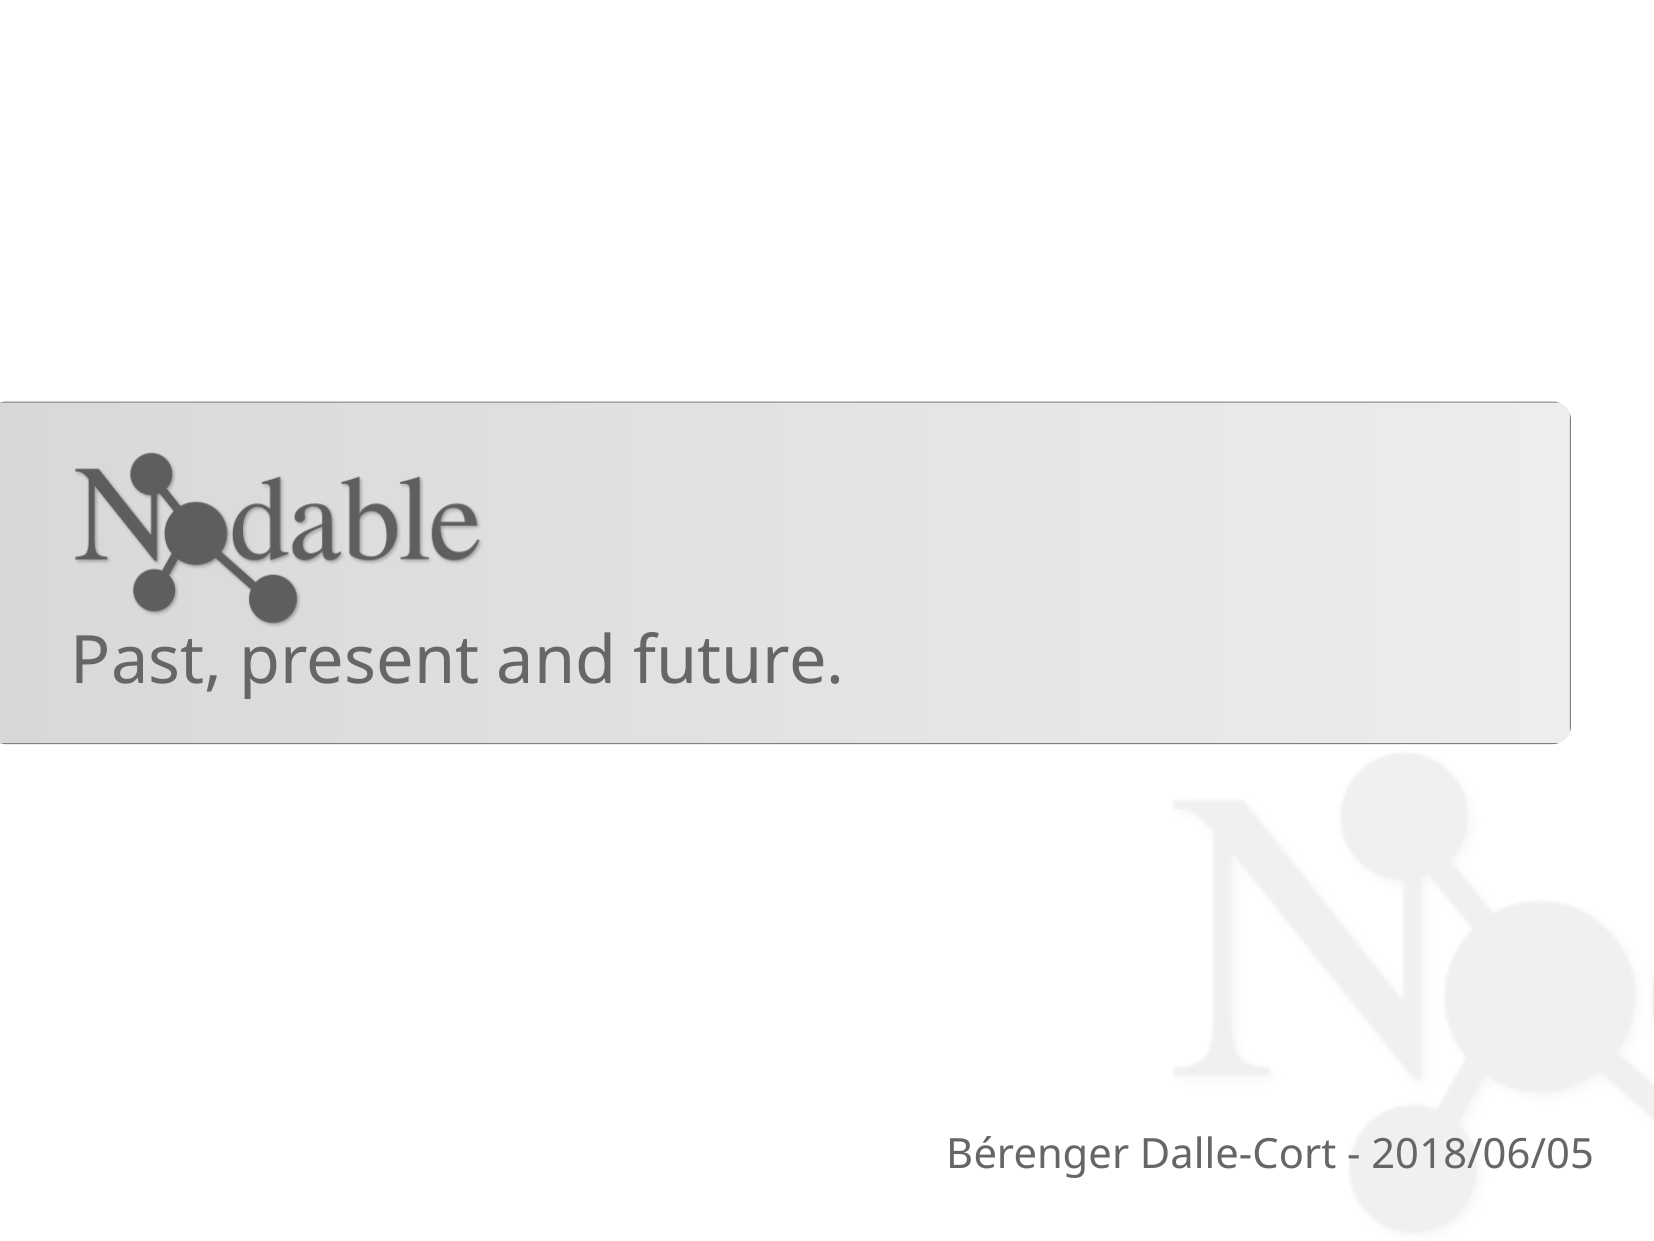

# Past, present and future.
Bérenger Dalle-Cort - 2018/06/05